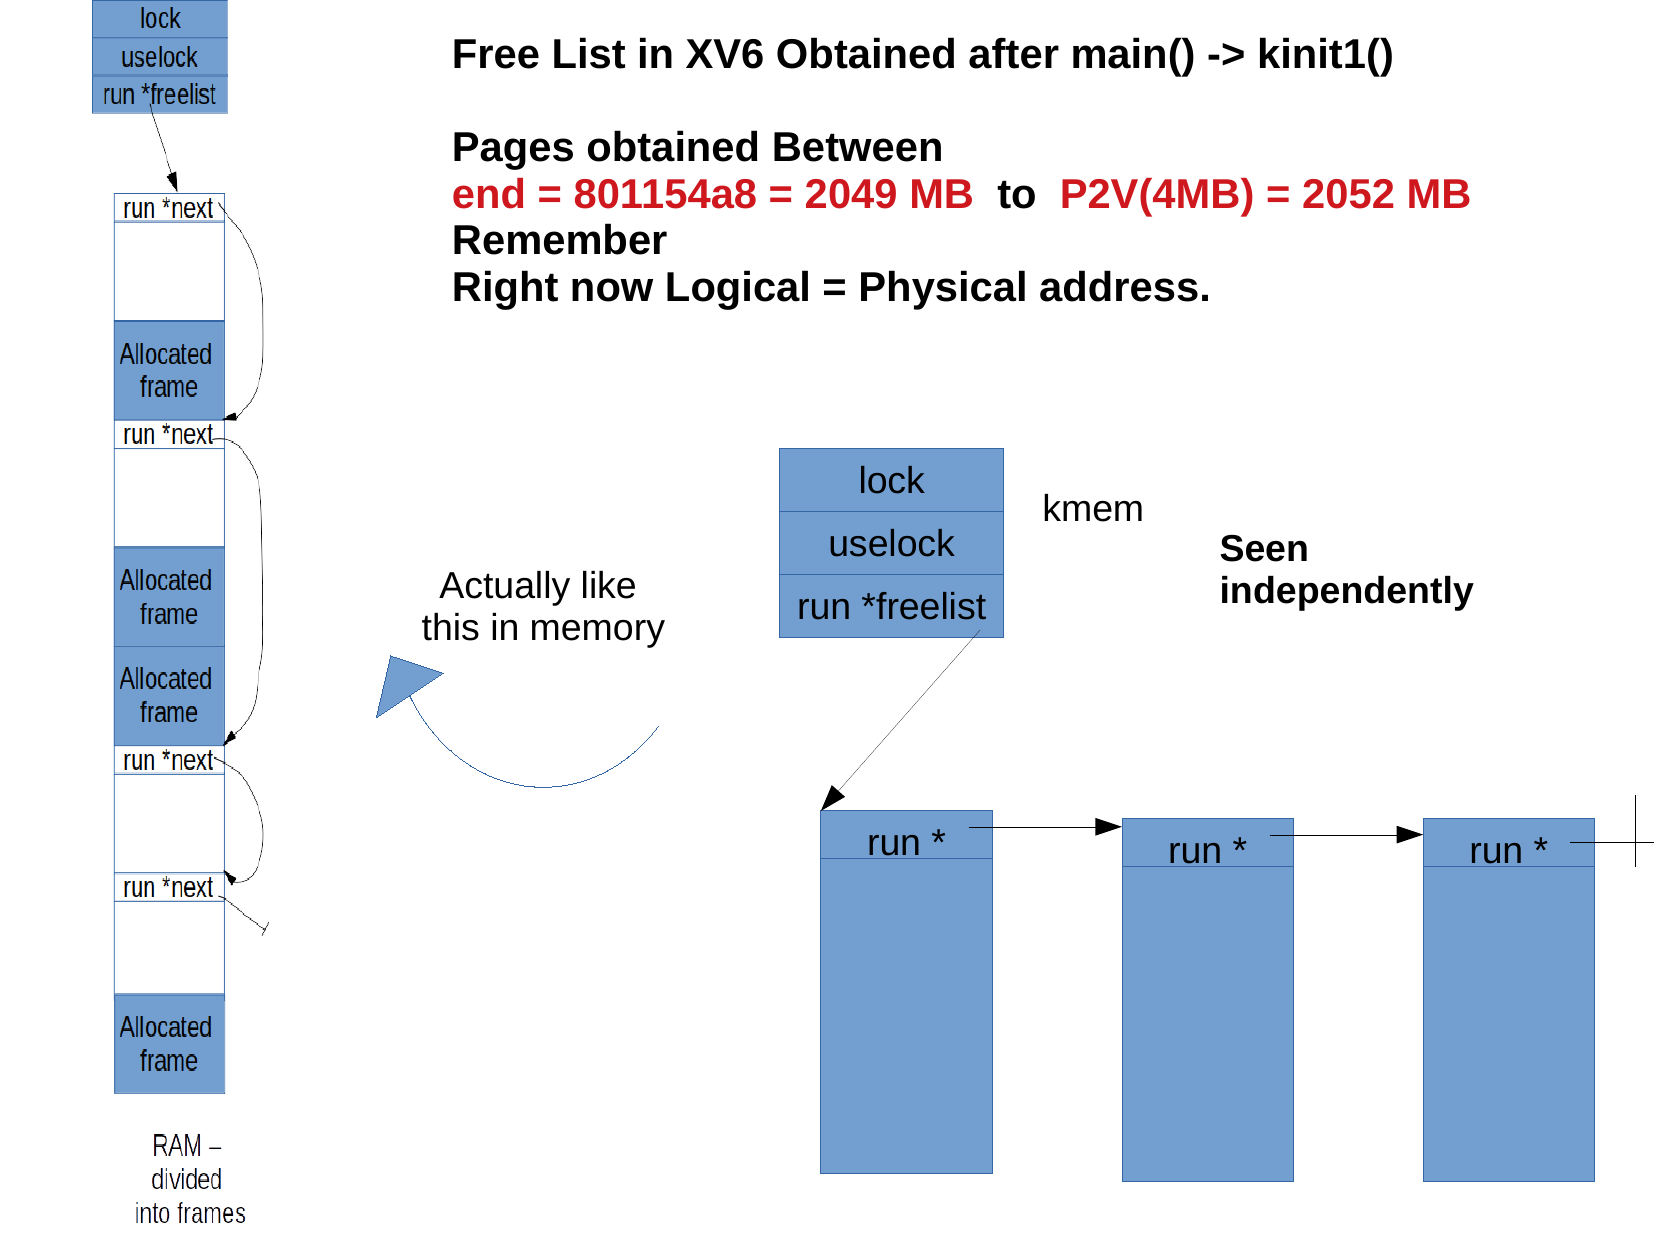

Free List in XV6 Obtained after main() -> kinit1()
Pages obtained Between
end = 801154a8 = 2049 MB to P2V(4MB) = 2052 MB
Remember
Right now Logical = Physical address.
Actually like
this in memory
lock
kmem
uselock
Seen independently
run *freelist
run *
run *
run *